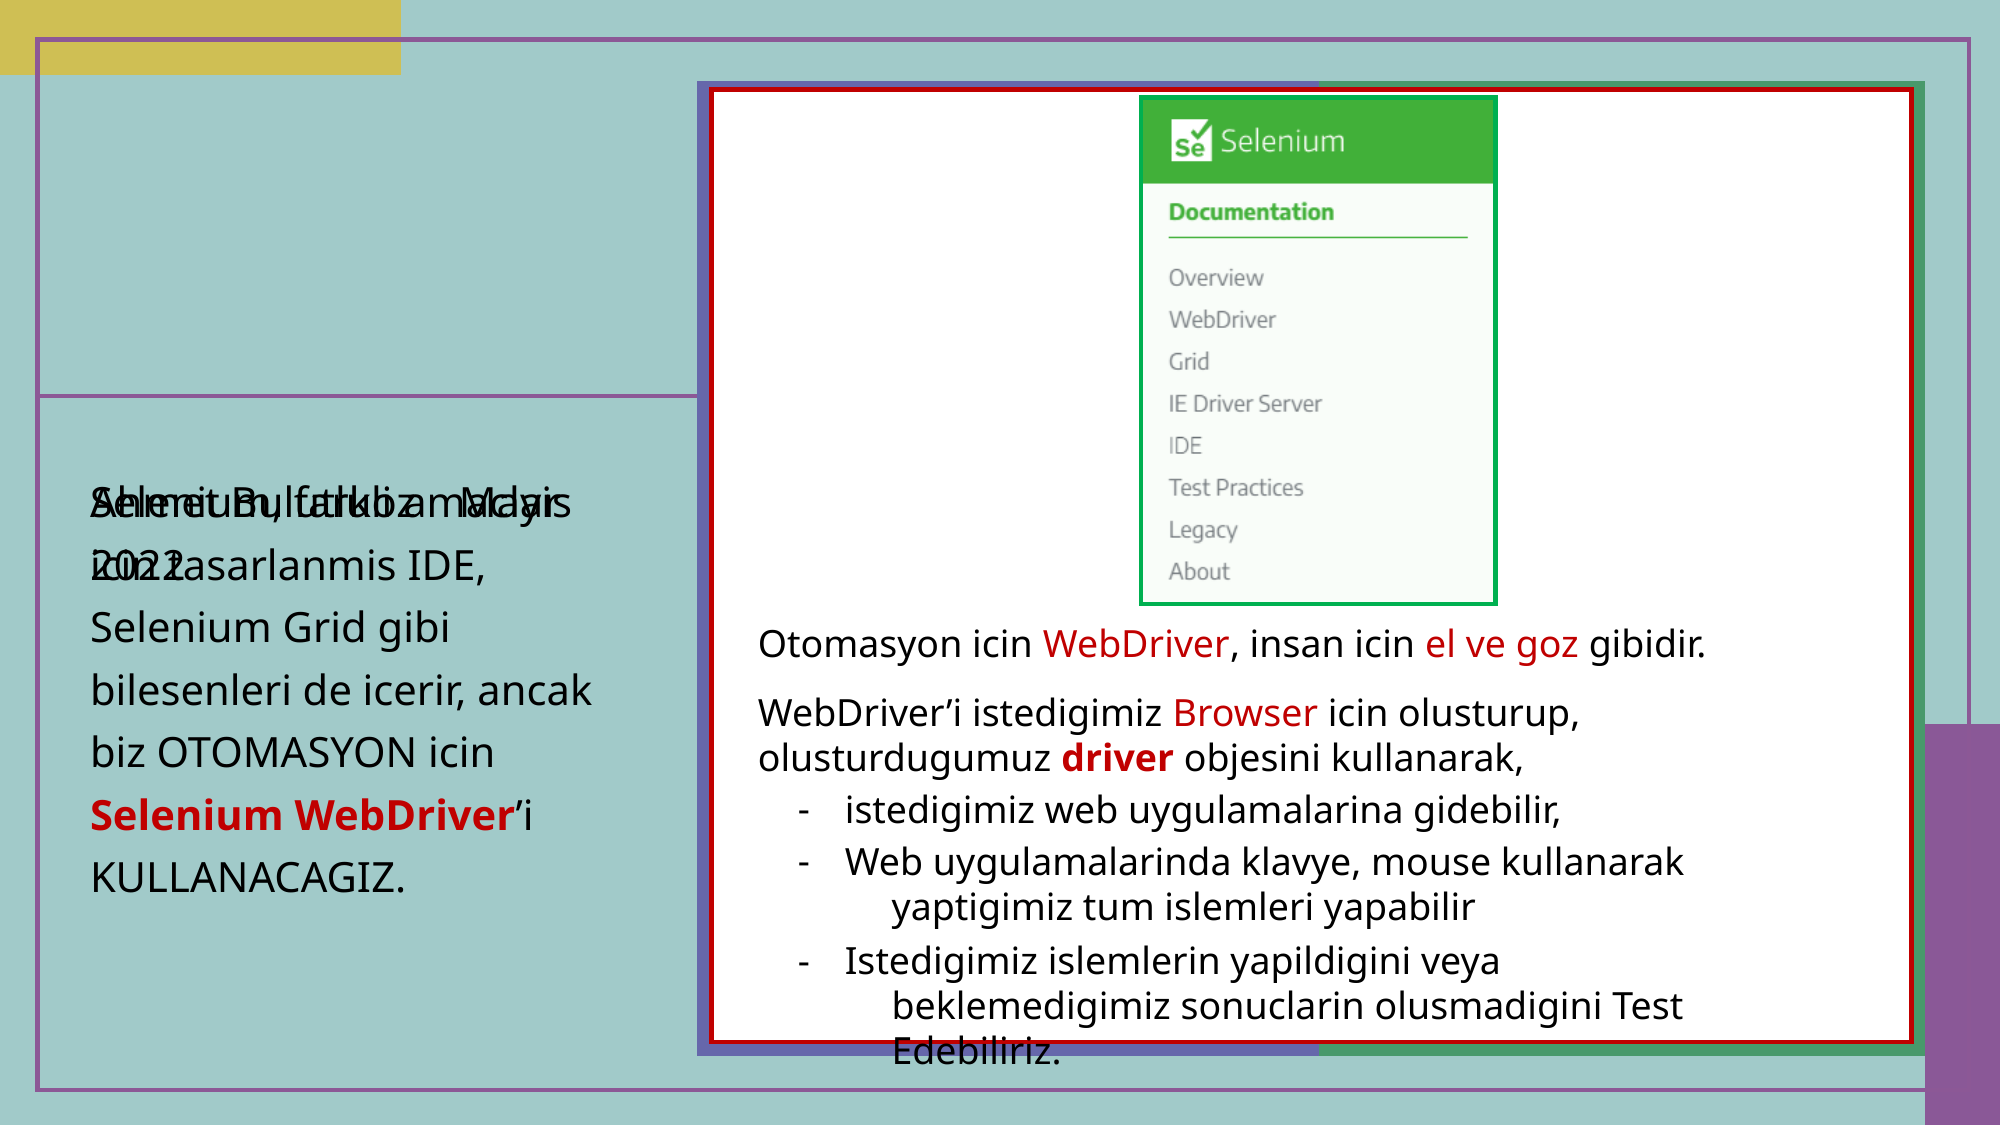

# Selenium neler icerir?
Selenium, farkli amaclar icin tasarlanmis IDE, Selenium Grid gibi bilesenleri de icerir, ancak biz OTOMASYON icin Selenium WebDriver’i KULLANACAGIZ.
Ahmet Bulutluoz Mayis 2022
Otomasyon icin WebDriver, insan icin el ve goz gibidir.
WebDriver’i istedigimiz Browser icin olusturup, olusturdugumuz driver objesini kullanarak,
istedigimiz web uygulamalarina gidebilir,
Web uygulamalarinda klavye, mouse kullanarak yaptigimiz tum islemleri yapabilir
Istedigimiz islemlerin yapildigini veya beklemedigimiz sonuclarin olusmadigini Test Edebiliriz.